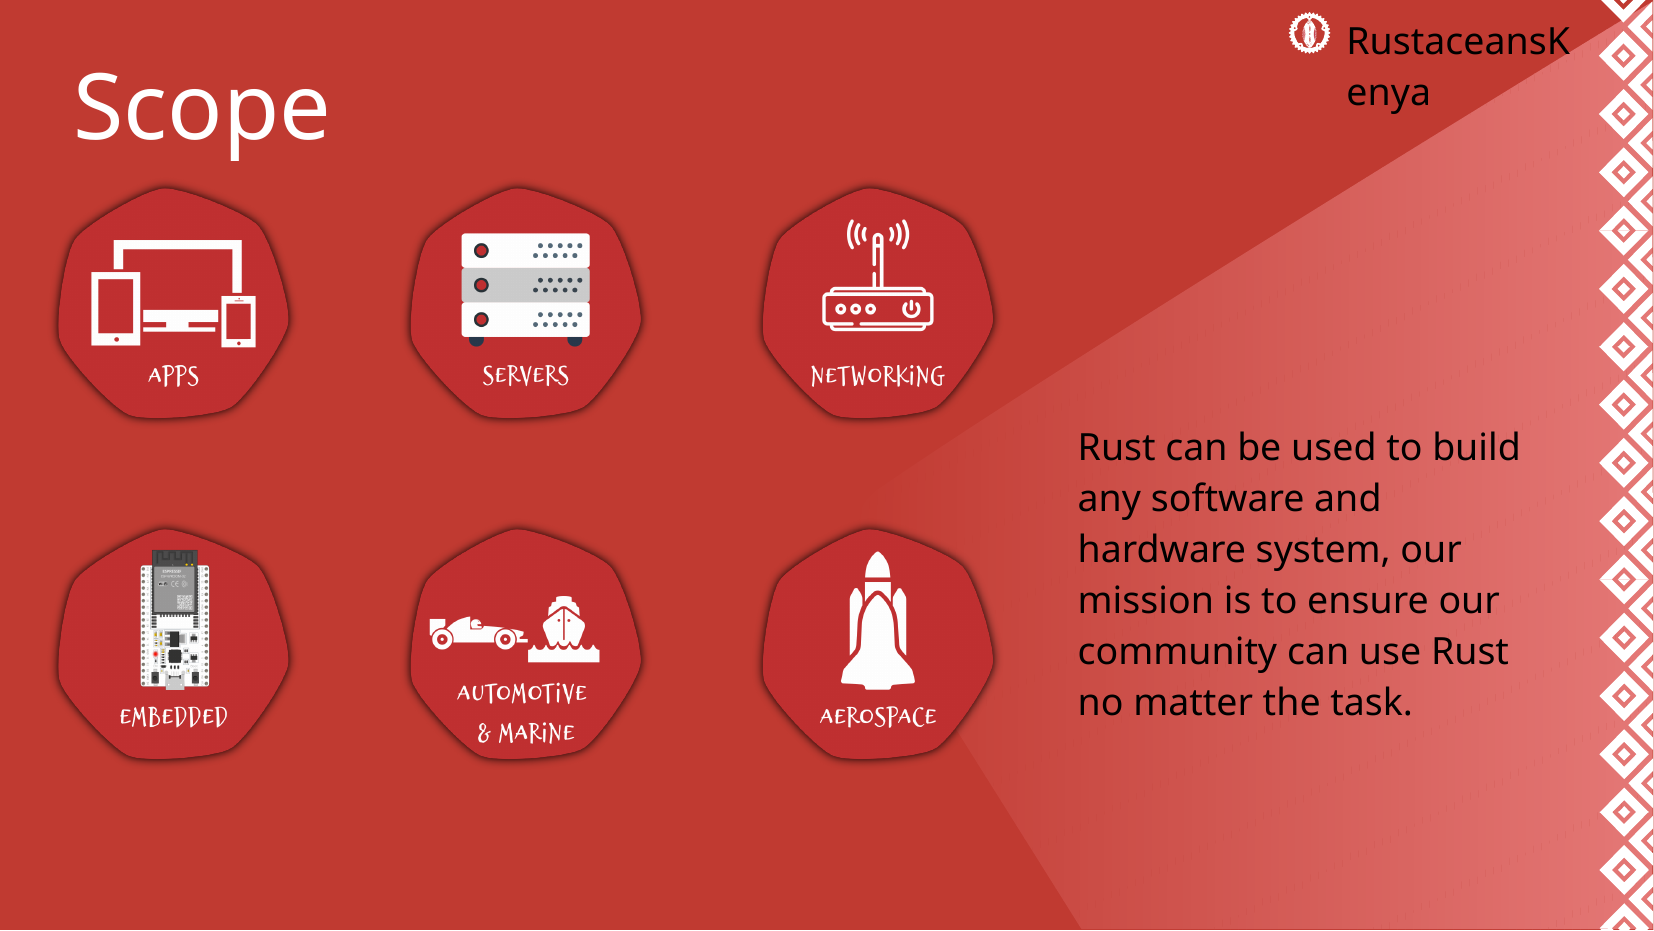

RustaceansKenya
Scope
Rust can be used to build any software and hardware system, our mission is to ensure our community can use Rust no matter the task.